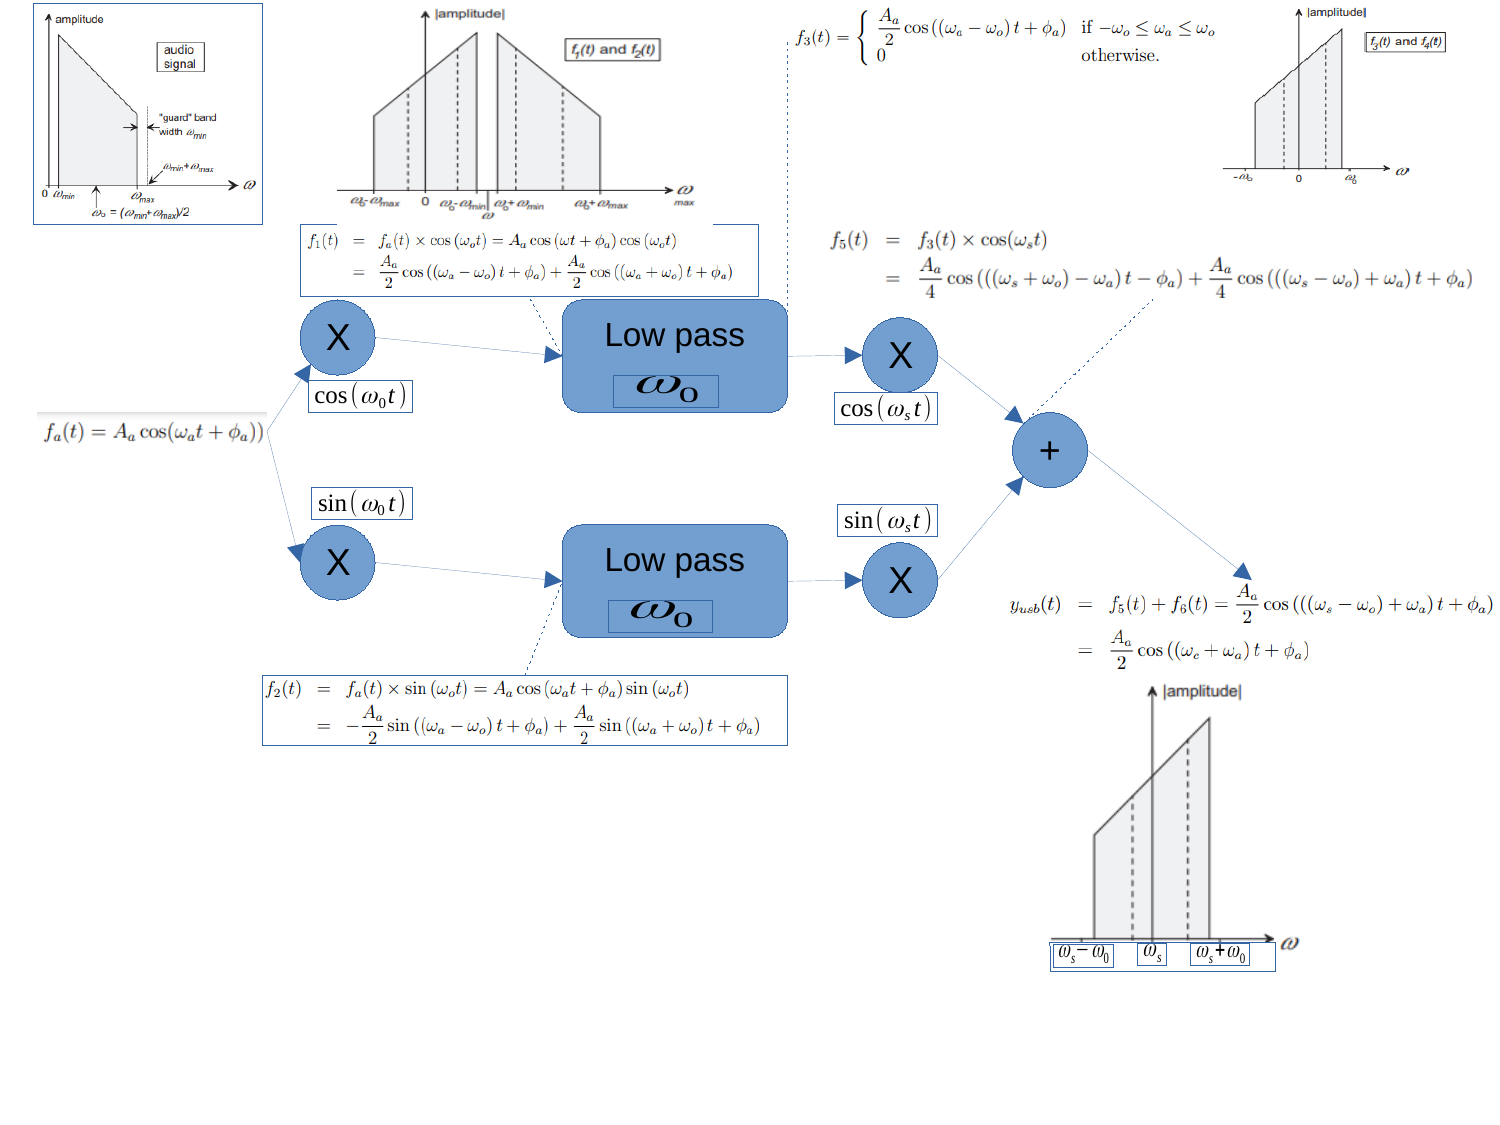

X
Low pass
X
+
X
Low pass
X